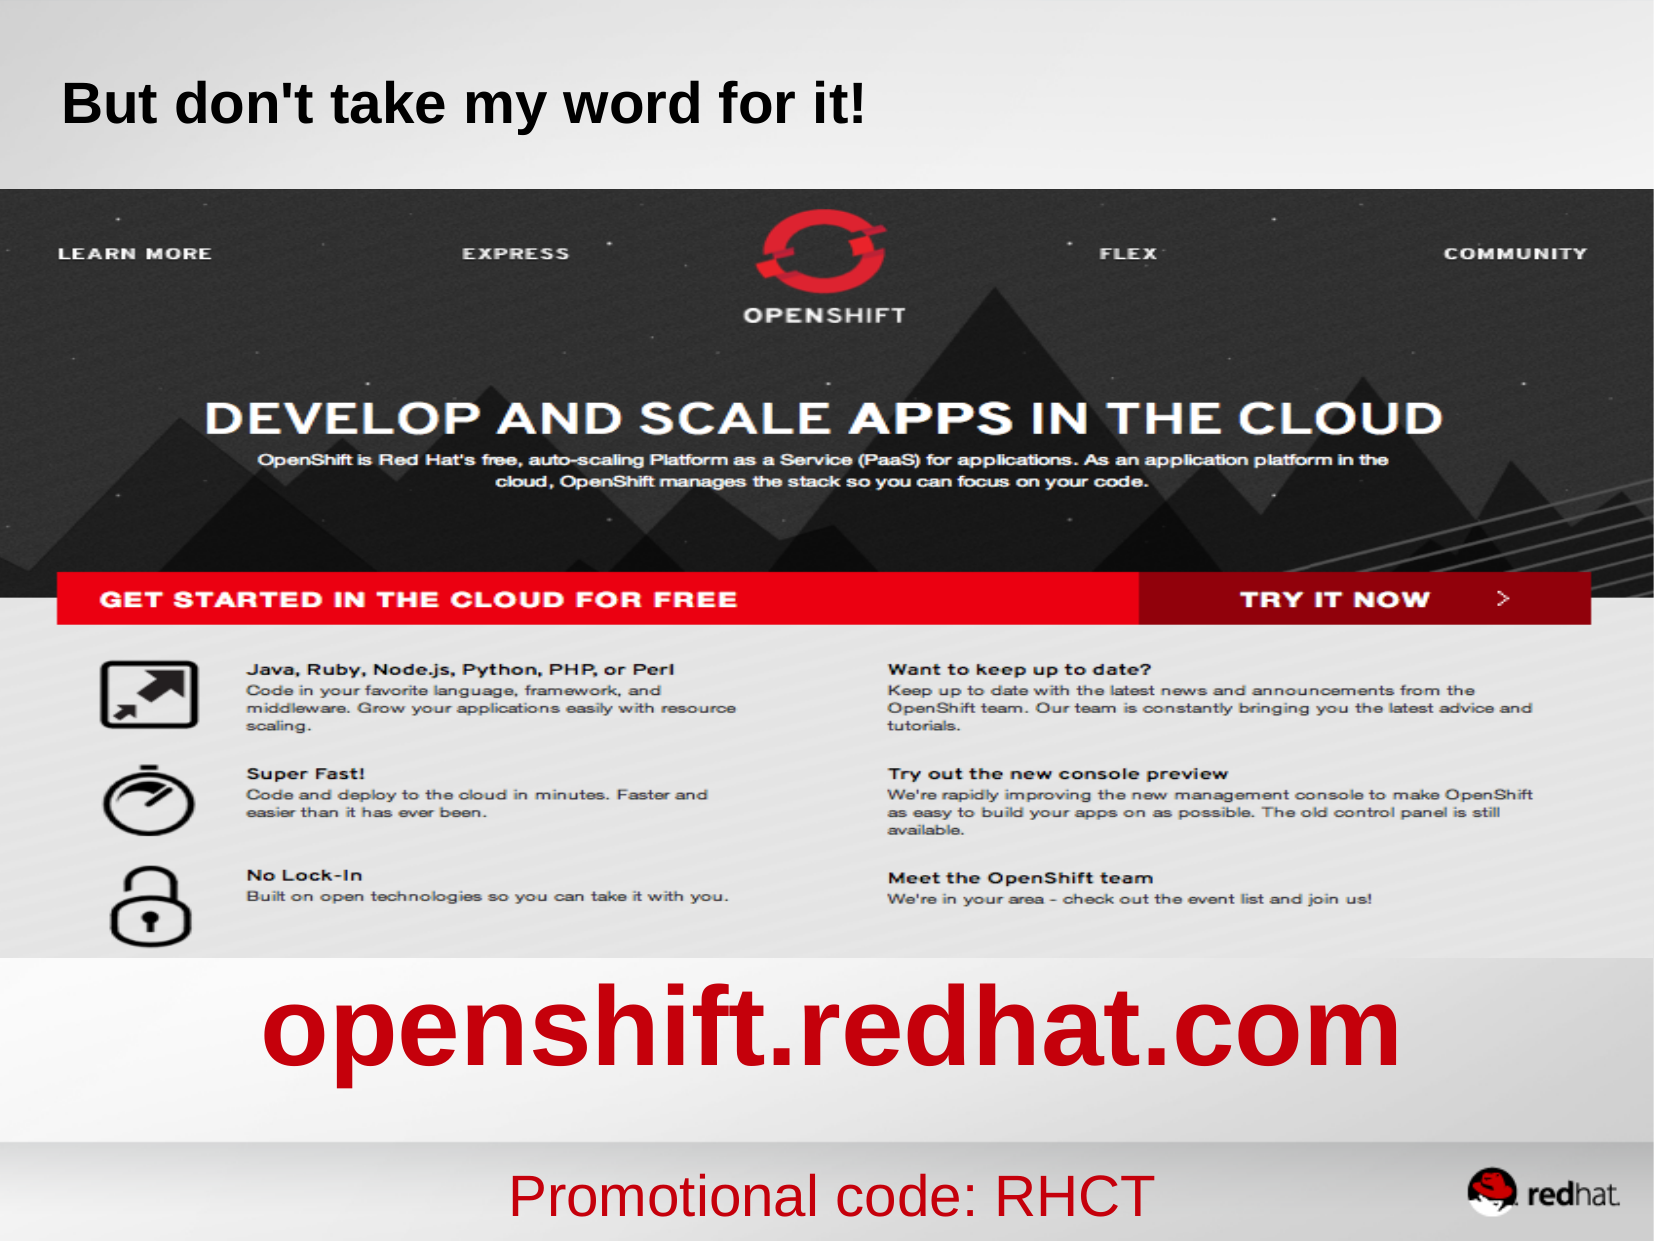

But don't take my word for it!
openshift.redhat.com
Promotional code: RHCT